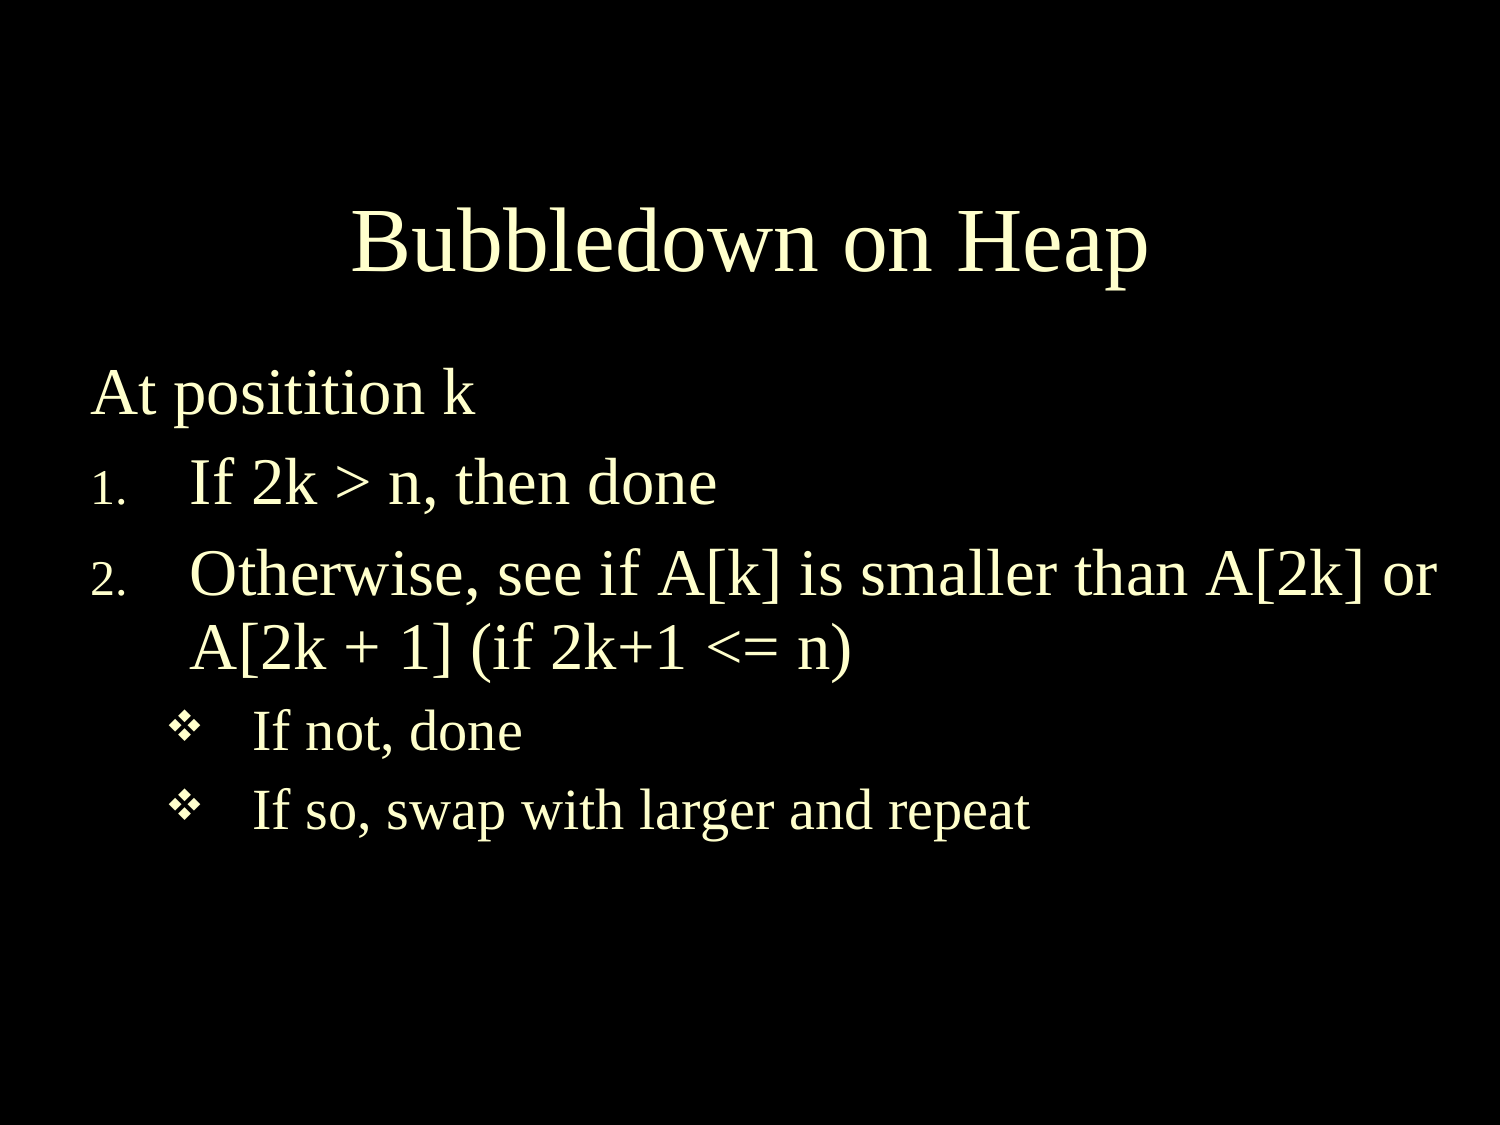

# Bubbledown on Heap
At positition k
If 2k > n, then done
Otherwise, see if A[k] is smaller than A[2k] or A[2k + 1] (if 2k+1 <= n)
If not, done
If so, swap with larger and repeat